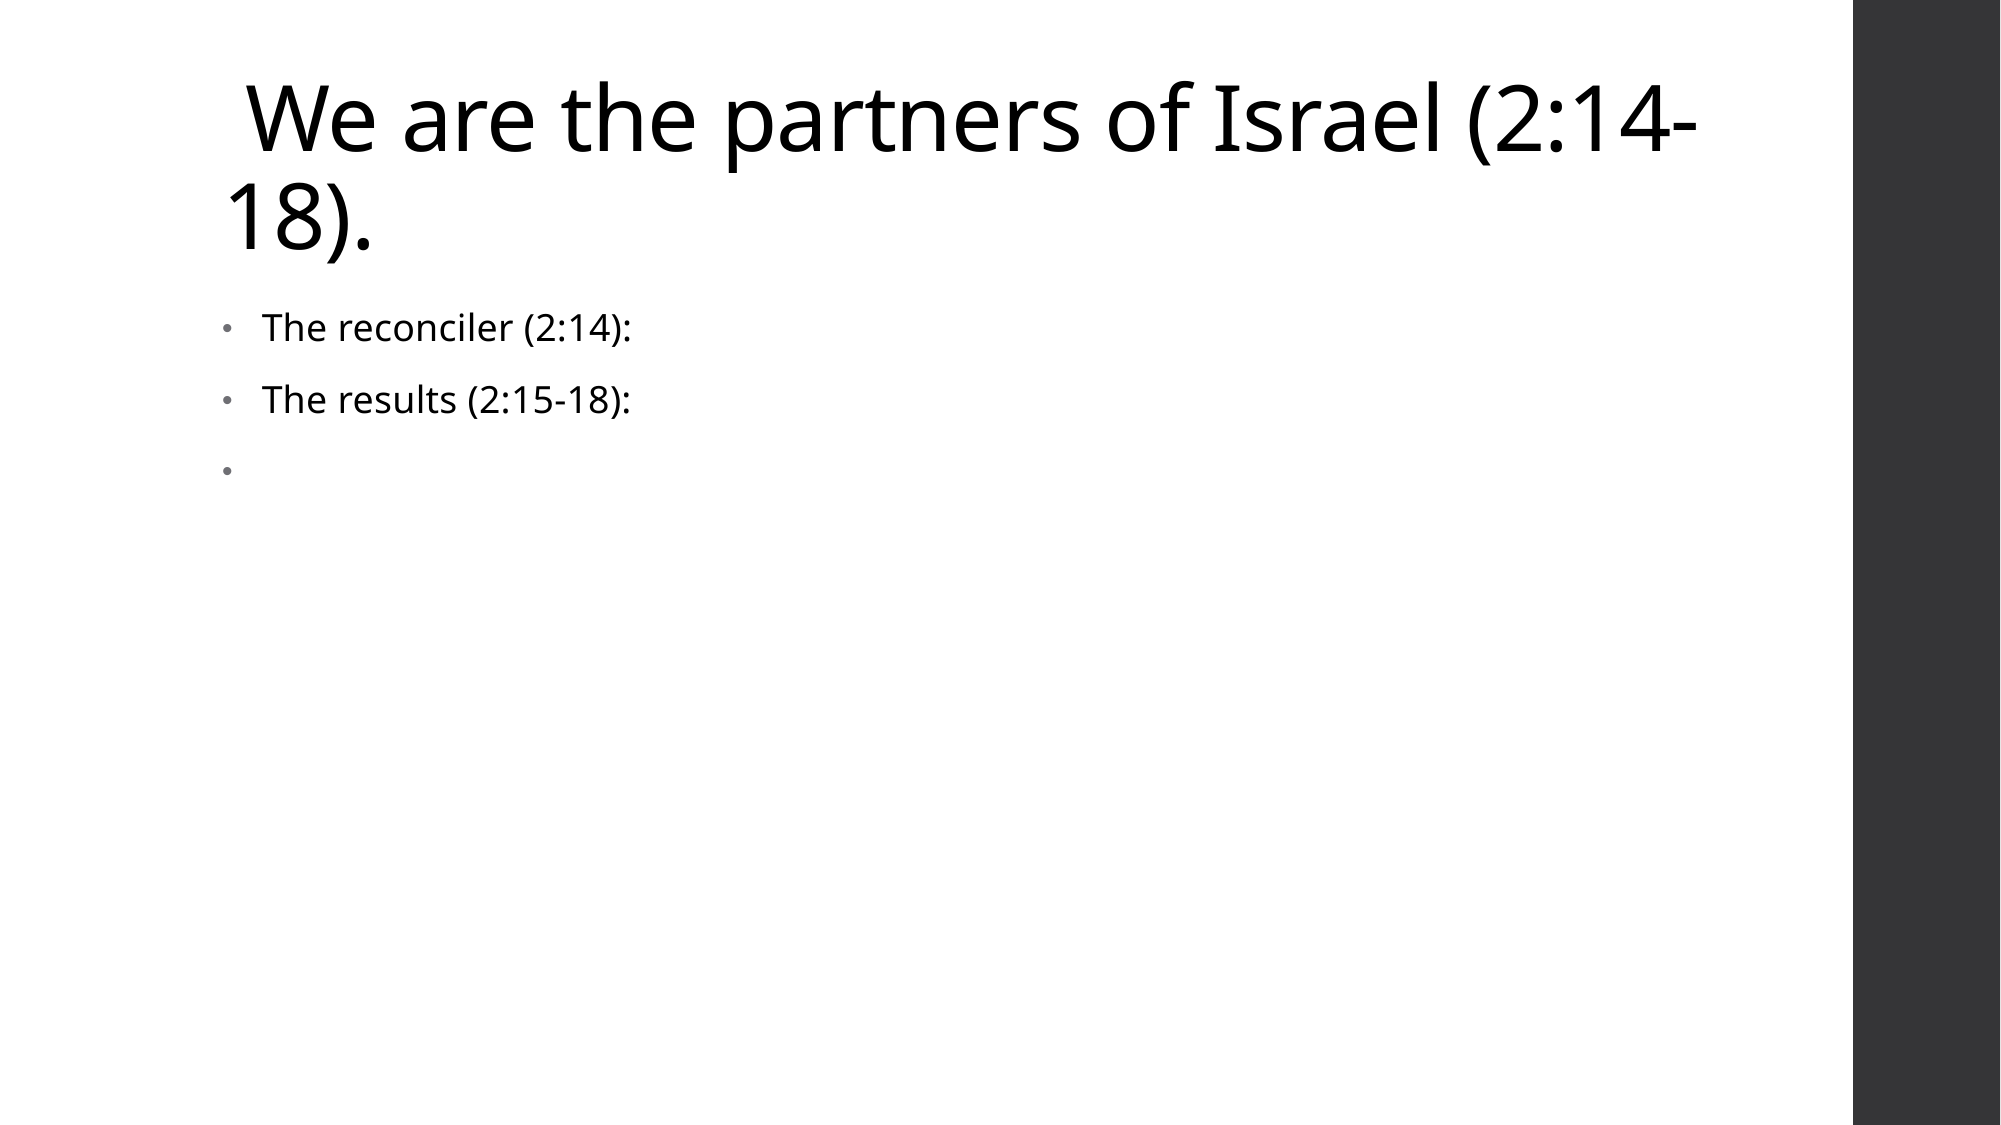

# We are the partners of Israel (2:14-18).
 The reconciler (2:14):
 The results (2:15-18):